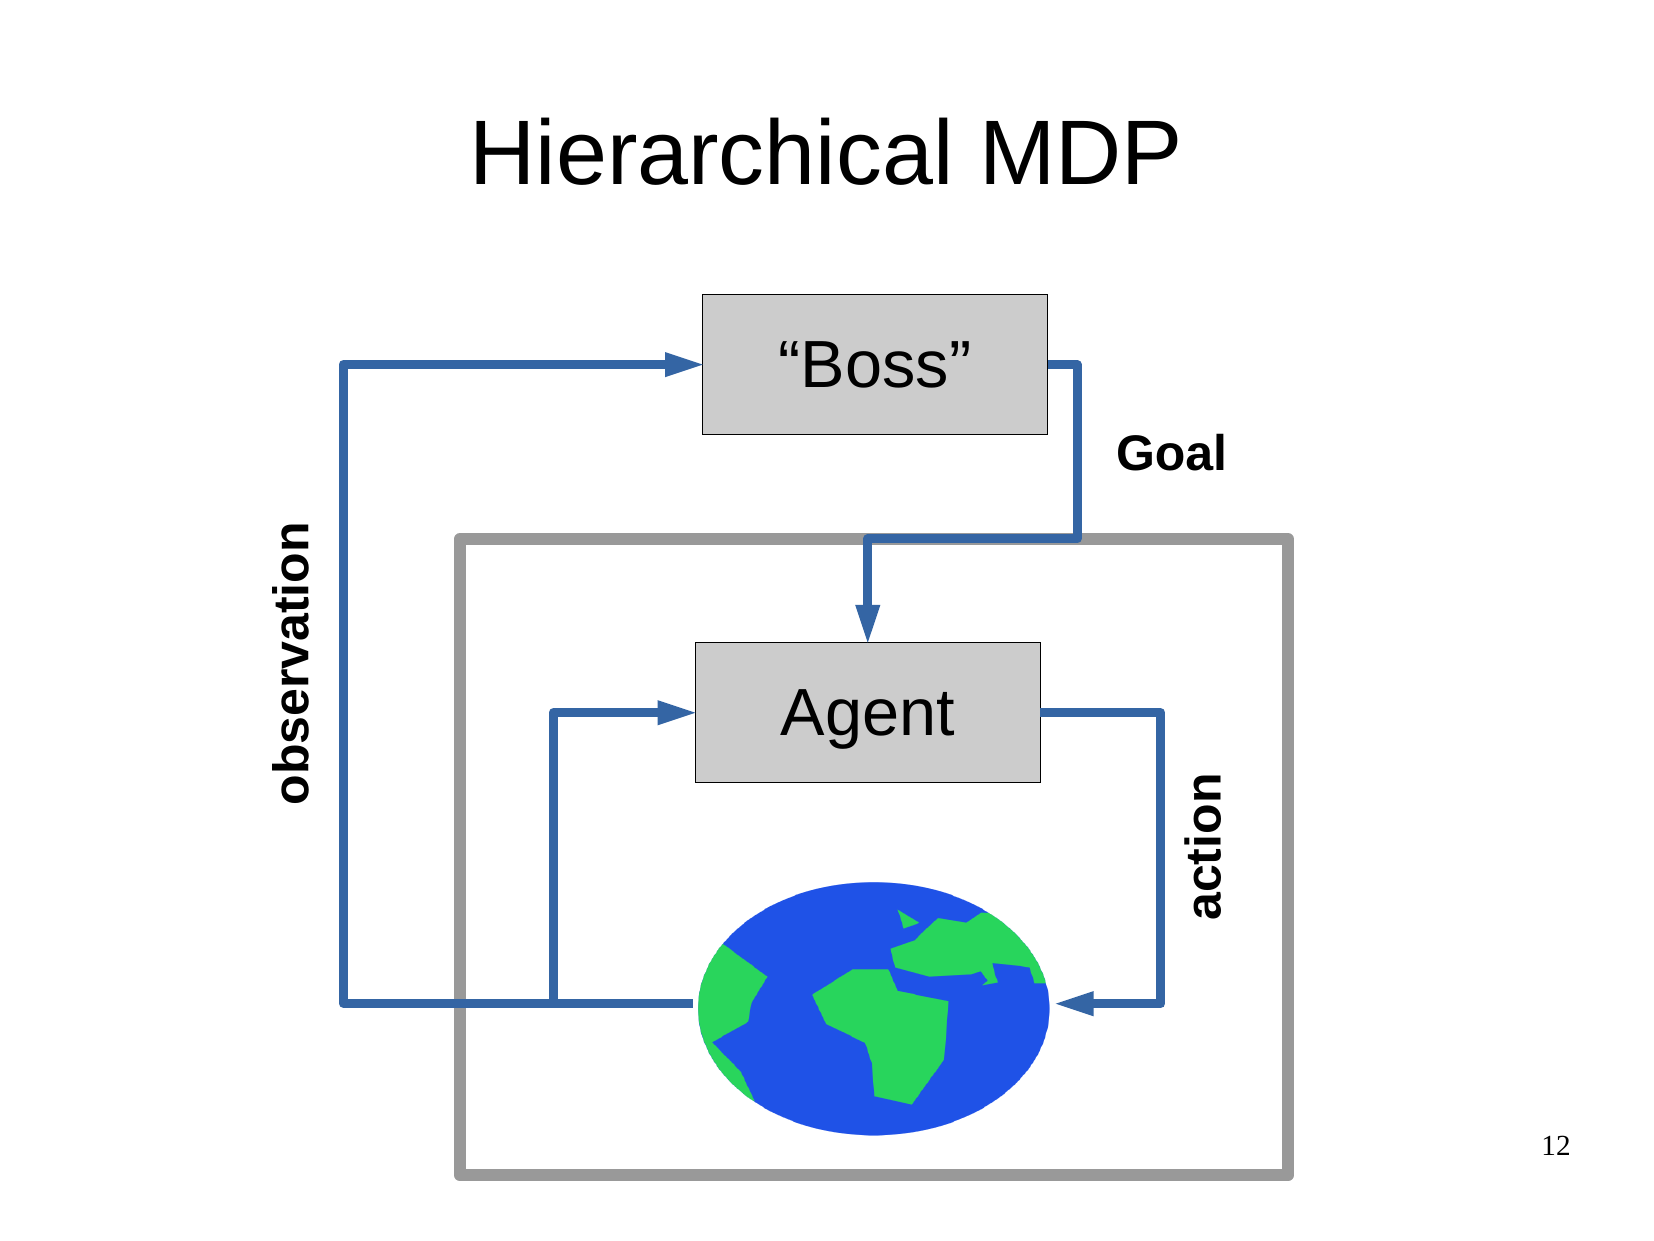

# Hierarchical MDP
“Boss”
Goal
observation
Agent
action
12